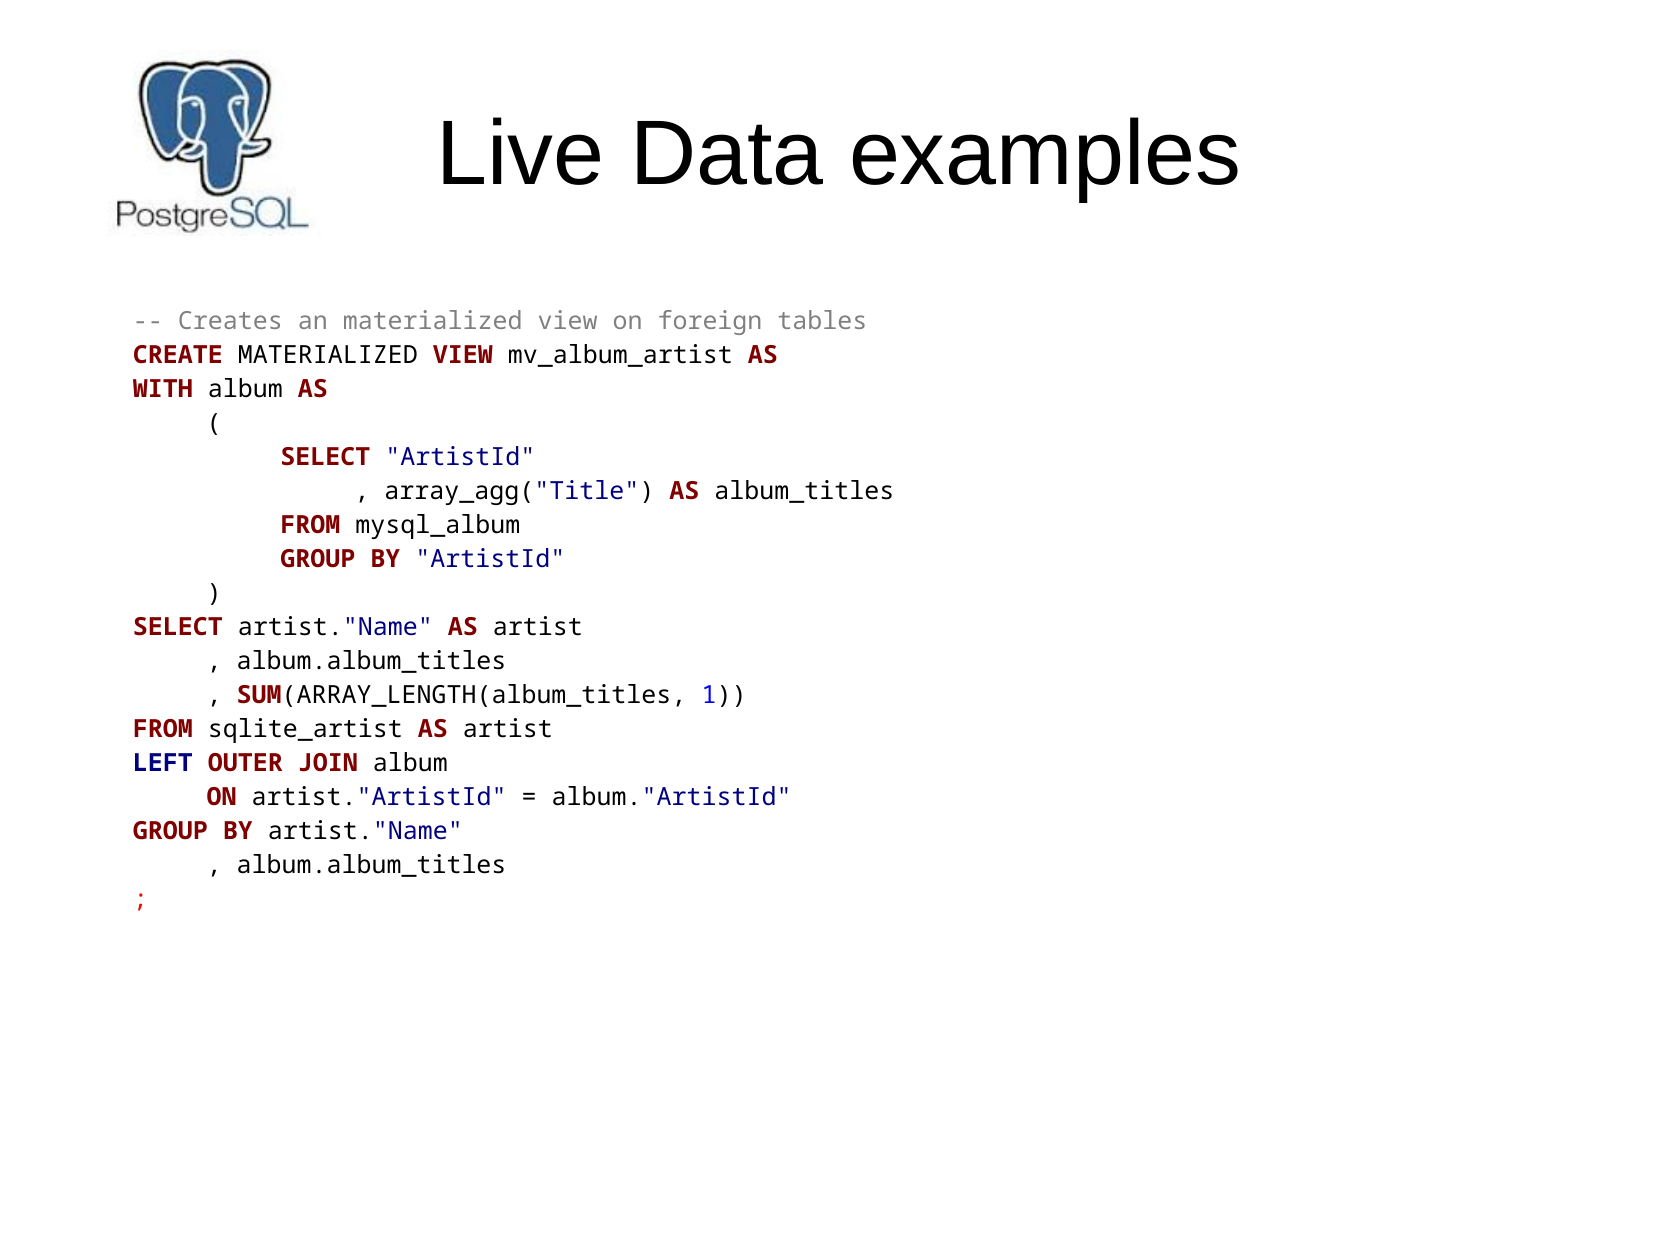

# Live Data examples
-- Creates an materialized view on foreign tables
CREATE MATERIALIZED VIEW mv_album_artist AS
WITH album AS
	(
		SELECT "ArtistId"
			, array_agg("Title") AS album_titles
		FROM mysql_album
		GROUP BY "ArtistId"
	)
SELECT artist."Name" AS artist
	, album.album_titles
	, SUM(ARRAY_LENGTH(album_titles, 1))
FROM sqlite_artist AS artist
LEFT OUTER JOIN album
	ON artist."ArtistId" = album."ArtistId"
GROUP BY artist."Name"
	, album.album_titles
;